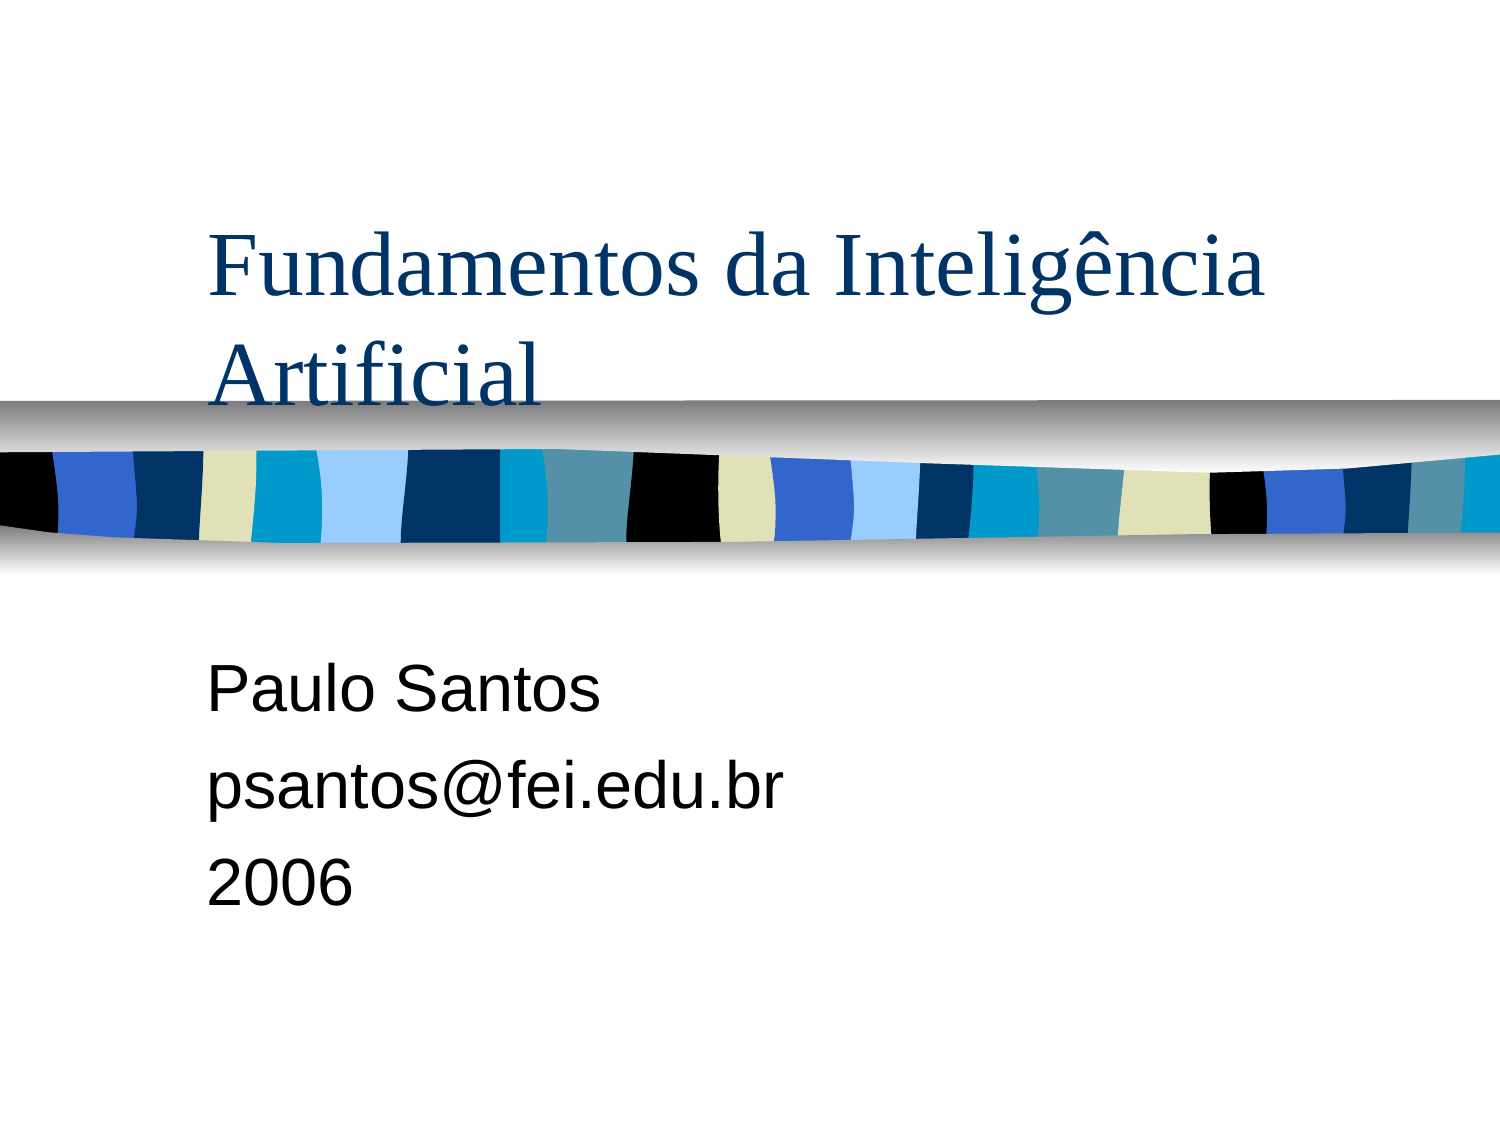

# Fundamentos da Inteligência Artificial
Paulo Santos
psantos@fei.edu.br
2006